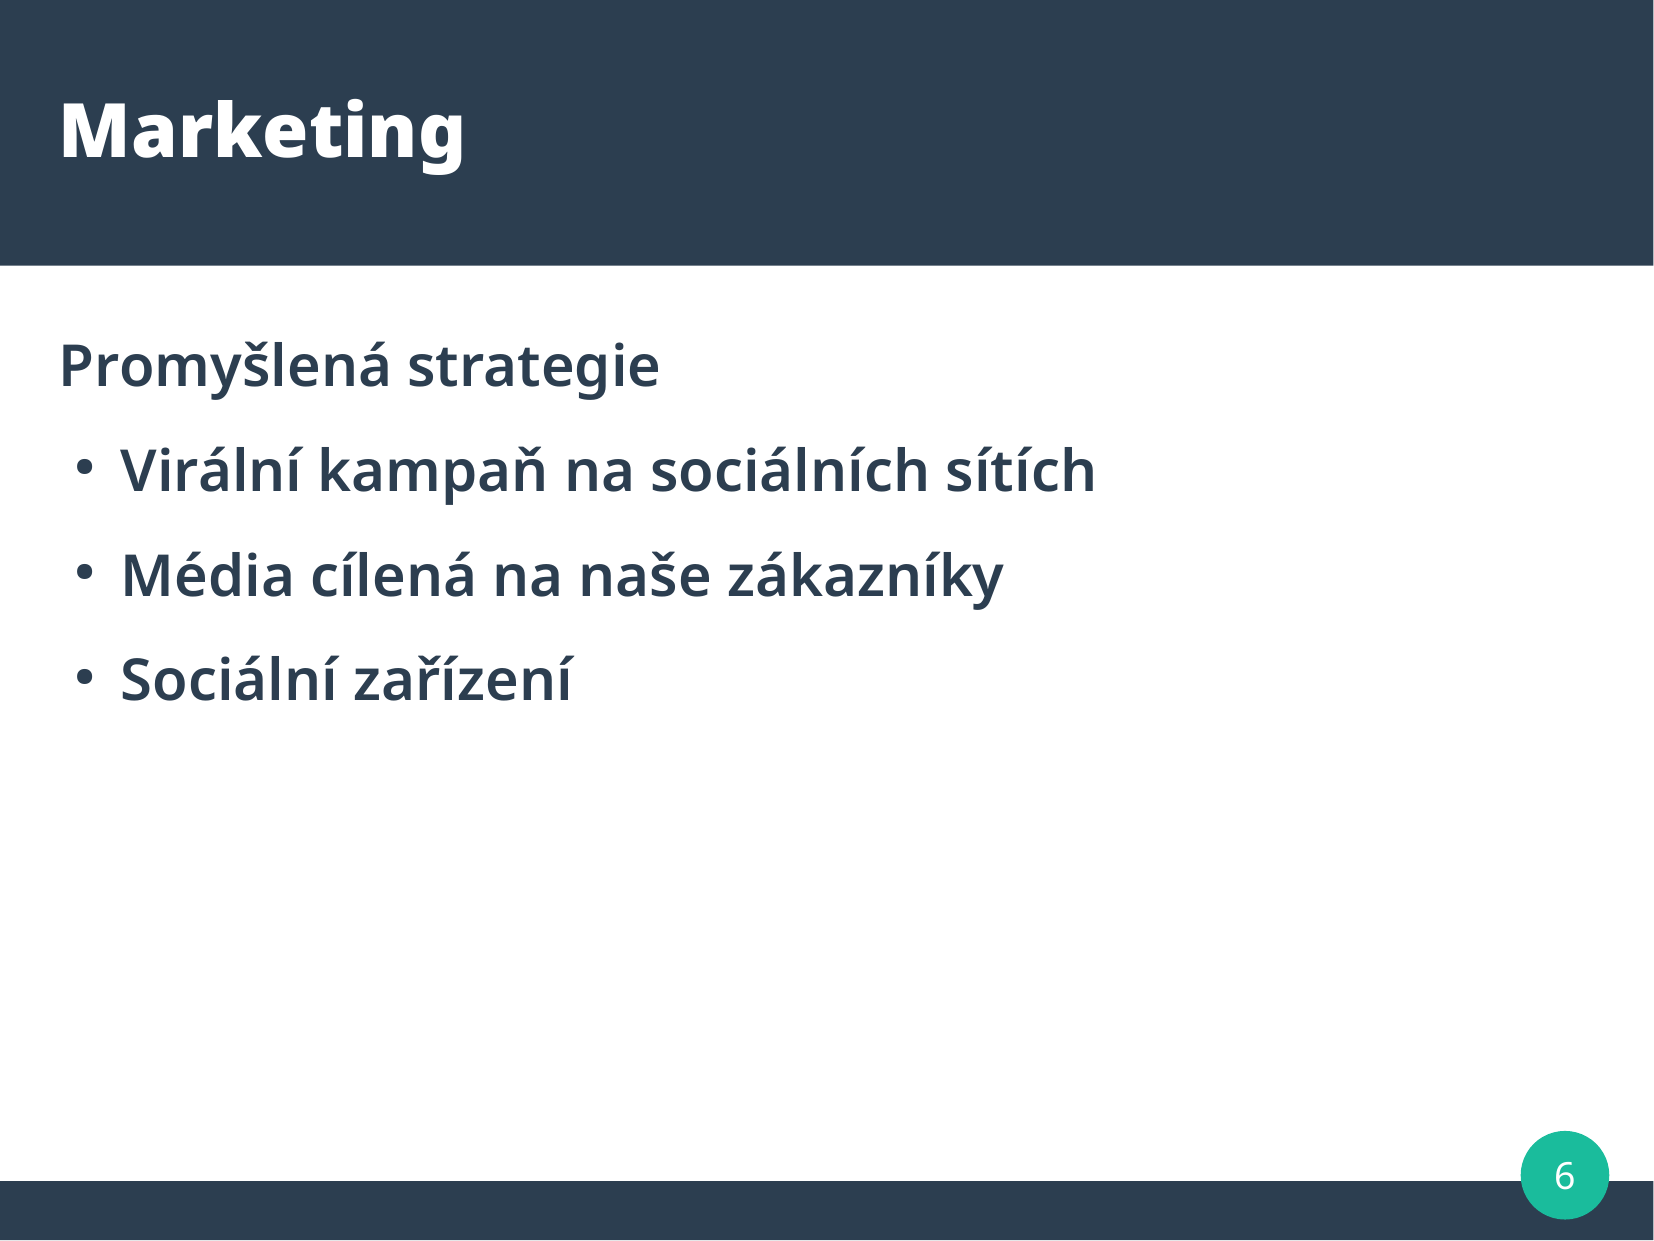

# Marketing
Promyšlená strategie
Virální kampaň na sociálních sítích
Média cílená na naše zákazníky
Sociální zařízení
6